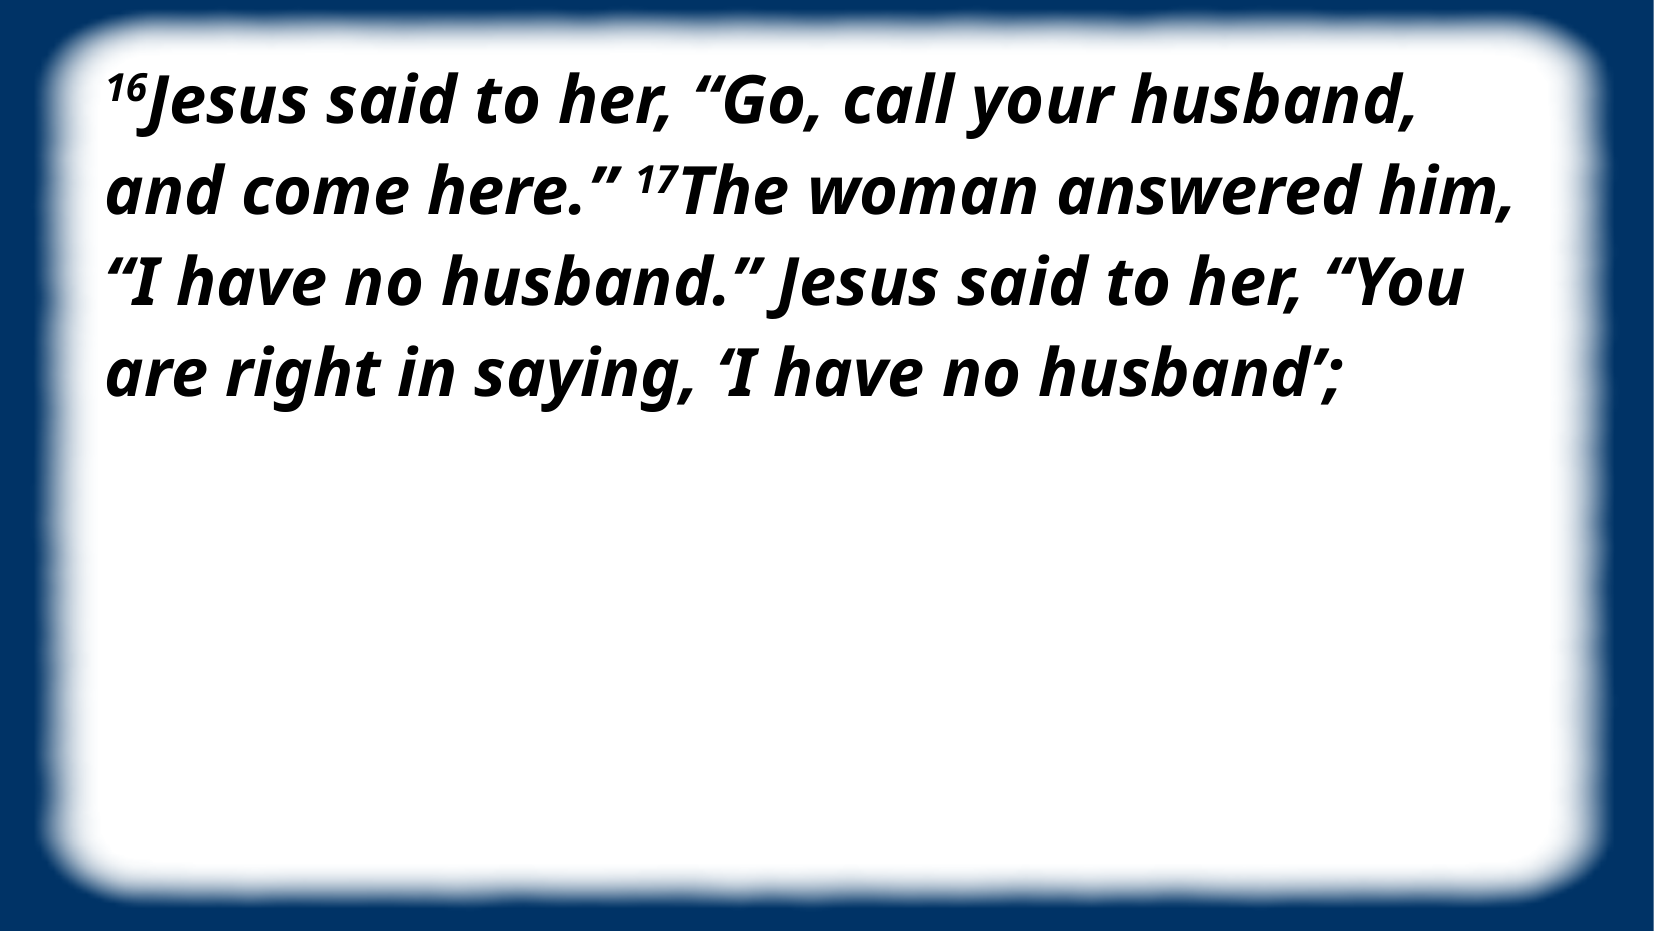

16Jesus said to her, “Go, call your husband, and come here.” 17The woman answered him, “I have no husband.” Jesus said to her, “You are right in saying, ‘I have no husband’;